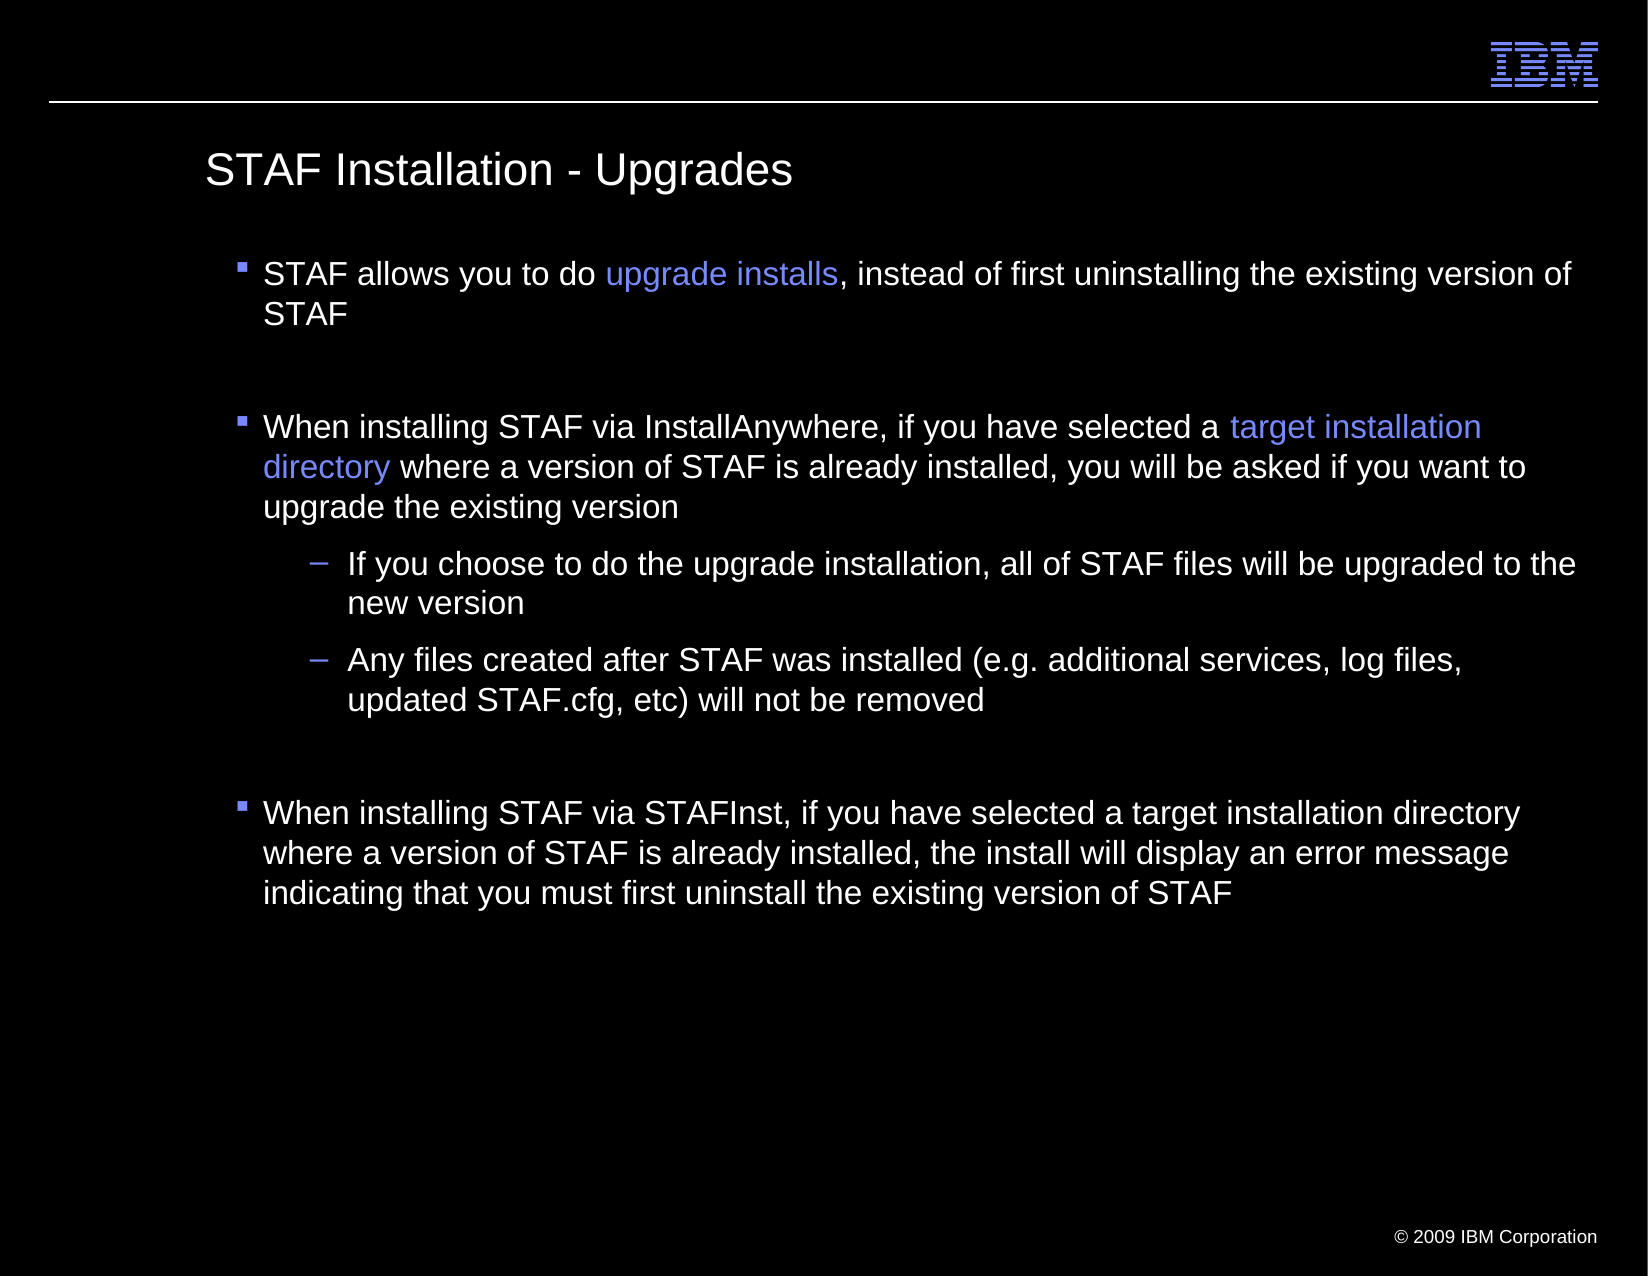

# STAF Installation - Upgrades
STAF allows you to do upgrade installs, instead of first uninstalling the existing version of STAF
When installing STAF via InstallAnywhere, if you have selected a target installation directory where a version of STAF is already installed, you will be asked if you want to upgrade the existing version
If you choose to do the upgrade installation, all of STAF files will be upgraded to the new version
Any files created after STAF was installed (e.g. additional services, log files, updated STAF.cfg, etc) will not be removed
When installing STAF via STAFInst, if you have selected a target installation directory where a version of STAF is already installed, the install will display an error message indicating that you must first uninstall the existing version of STAF